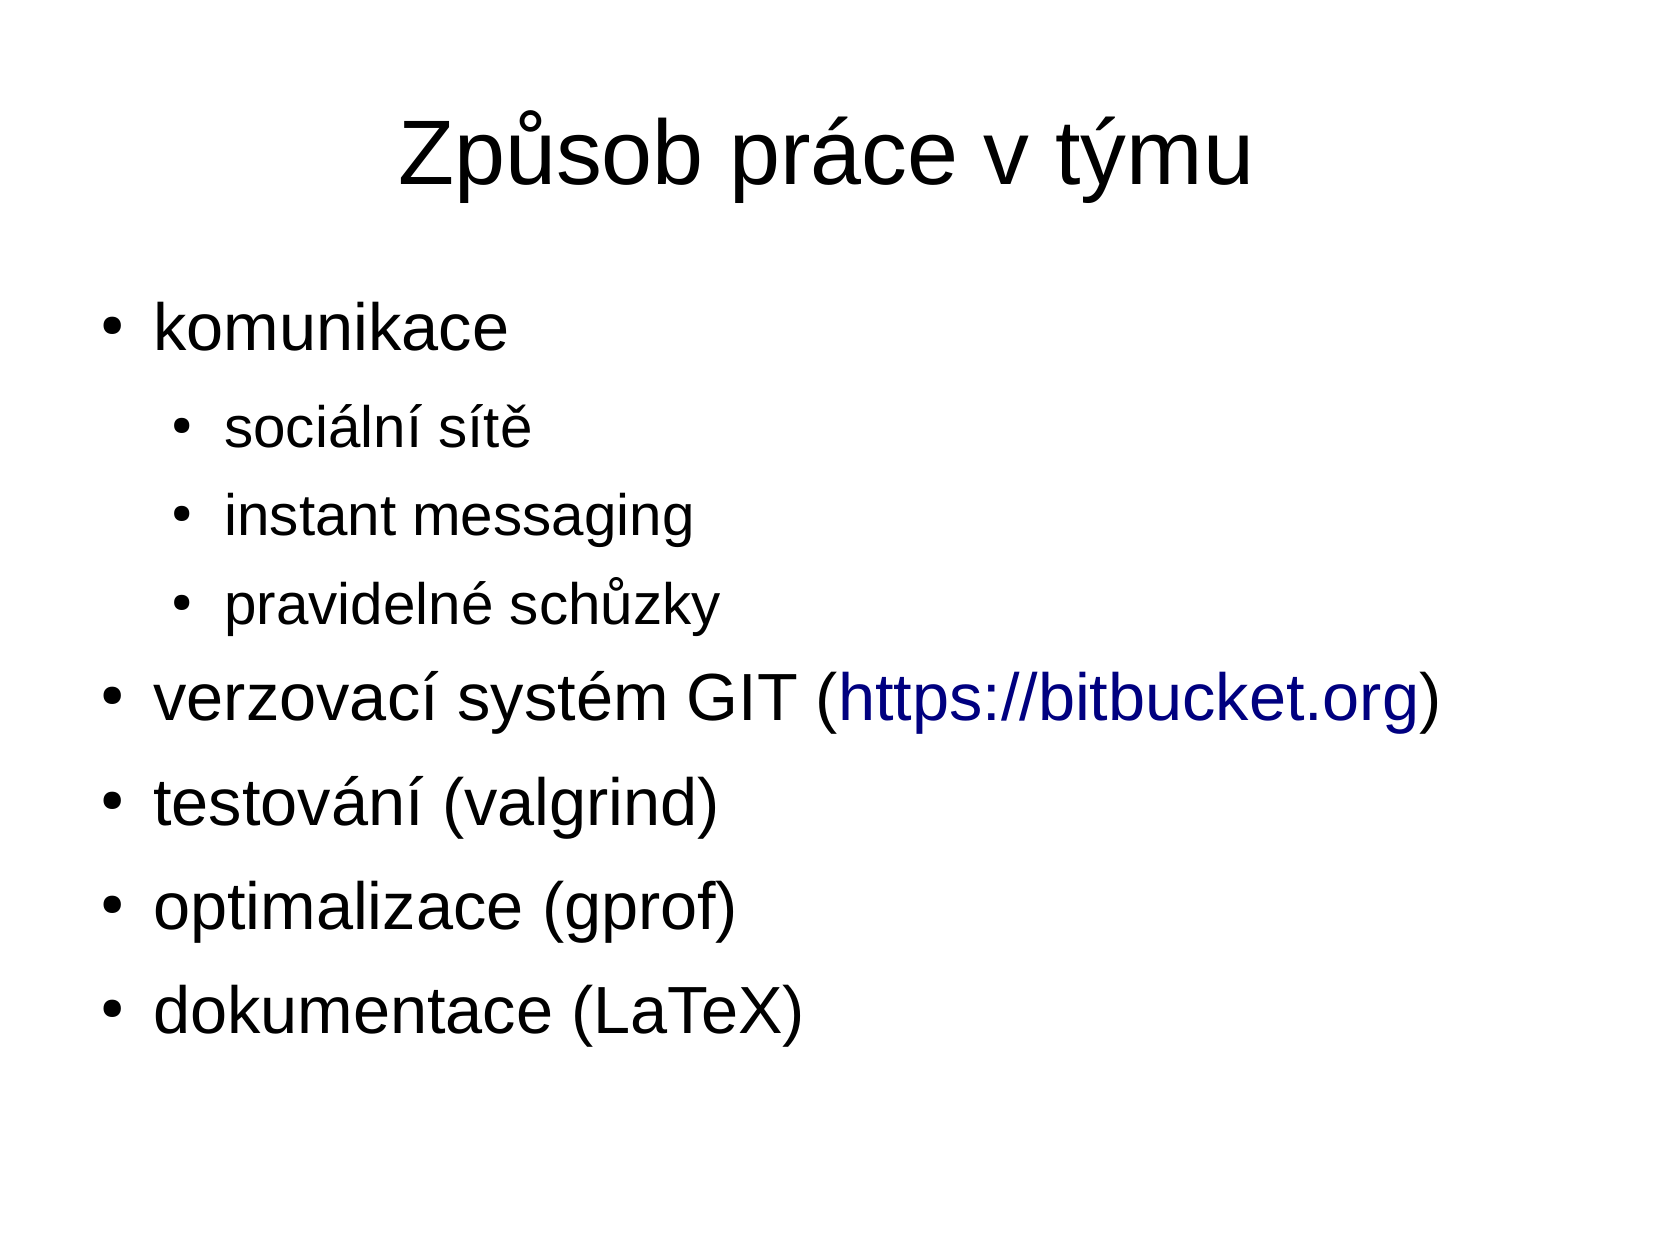

# Způsob práce v týmu
komunikace
sociální sítě
instant messaging
pravidelné schůzky
verzovací systém GIT (https://bitbucket.org)
testování (valgrind)
optimalizace (gprof)
dokumentace (LaTeX)